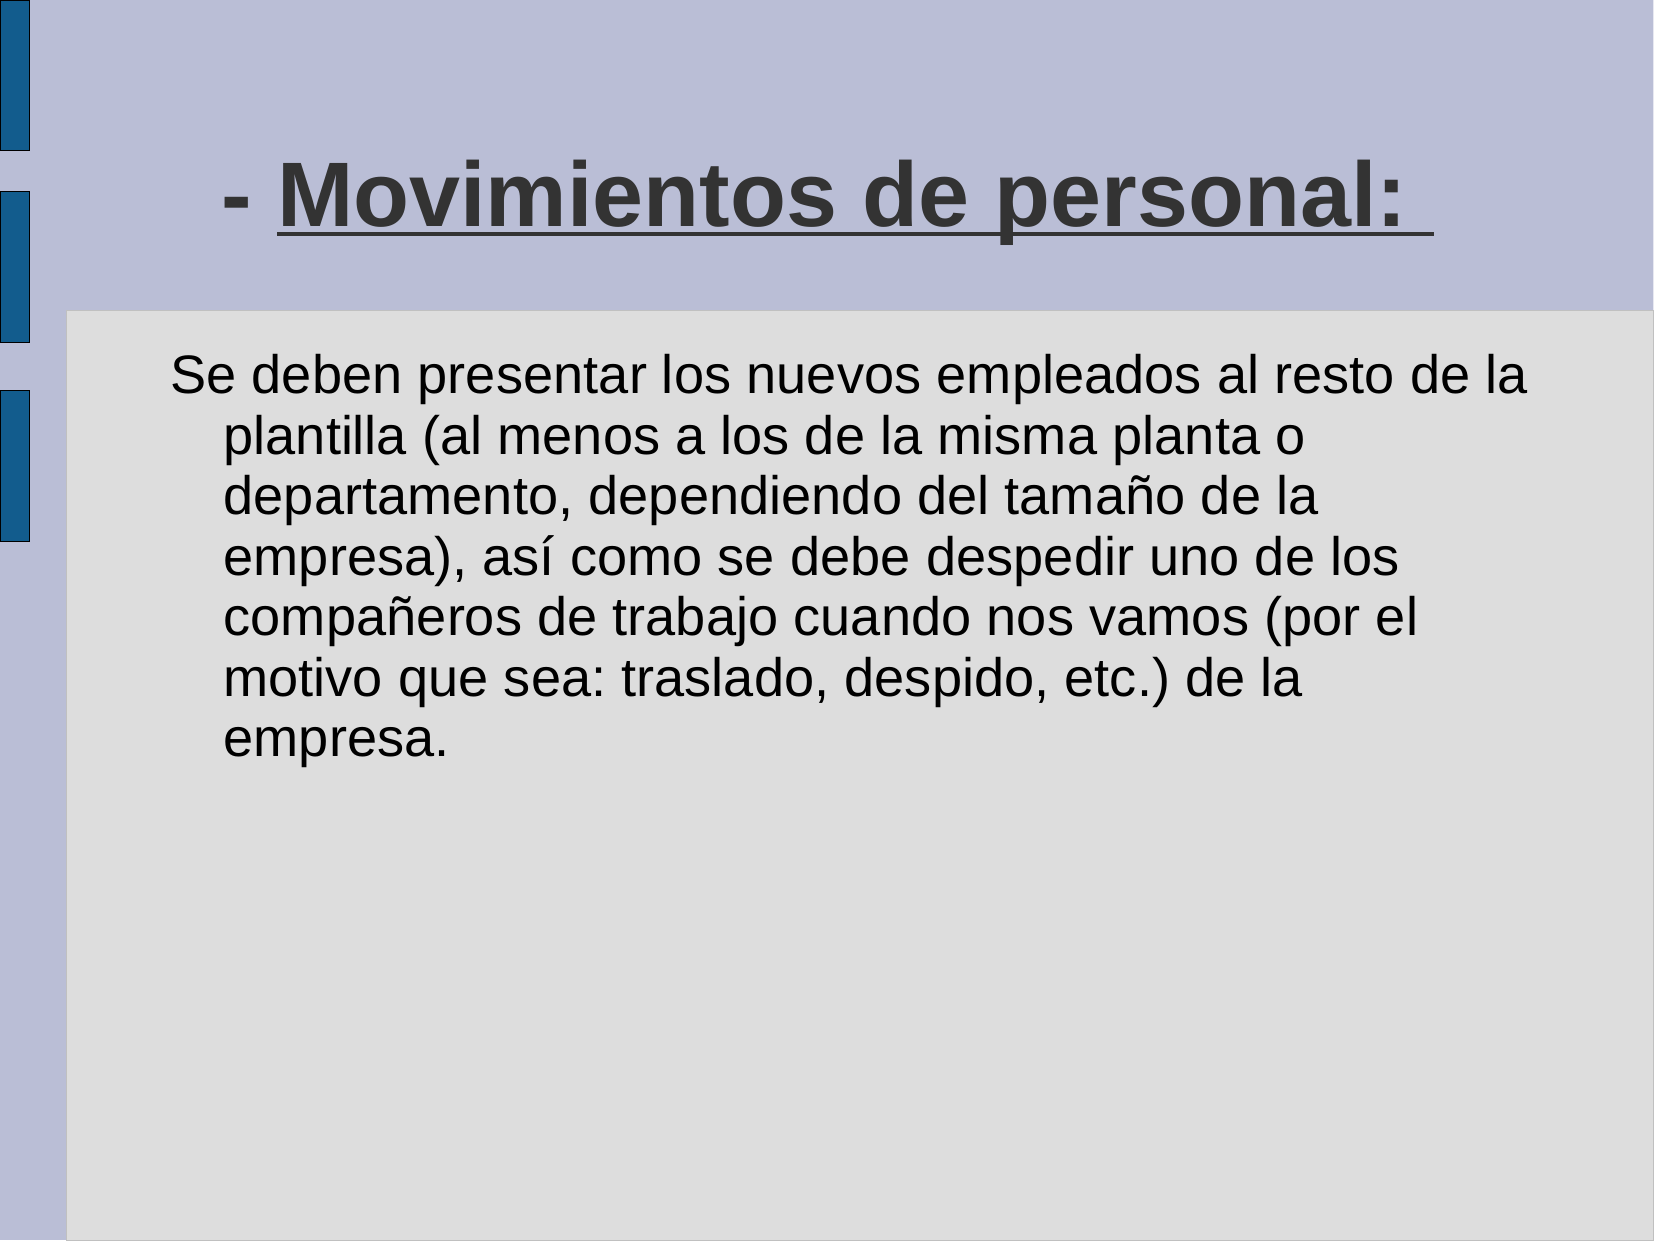

# - Movimientos de personal:
Se deben presentar los nuevos empleados al resto de la plantilla (al menos a los de la misma planta o departamento, dependiendo del tamaño de la empresa), así como se debe despedir uno de los compañeros de trabajo cuando nos vamos (por el motivo que sea: traslado, despido, etc.) de la empresa.